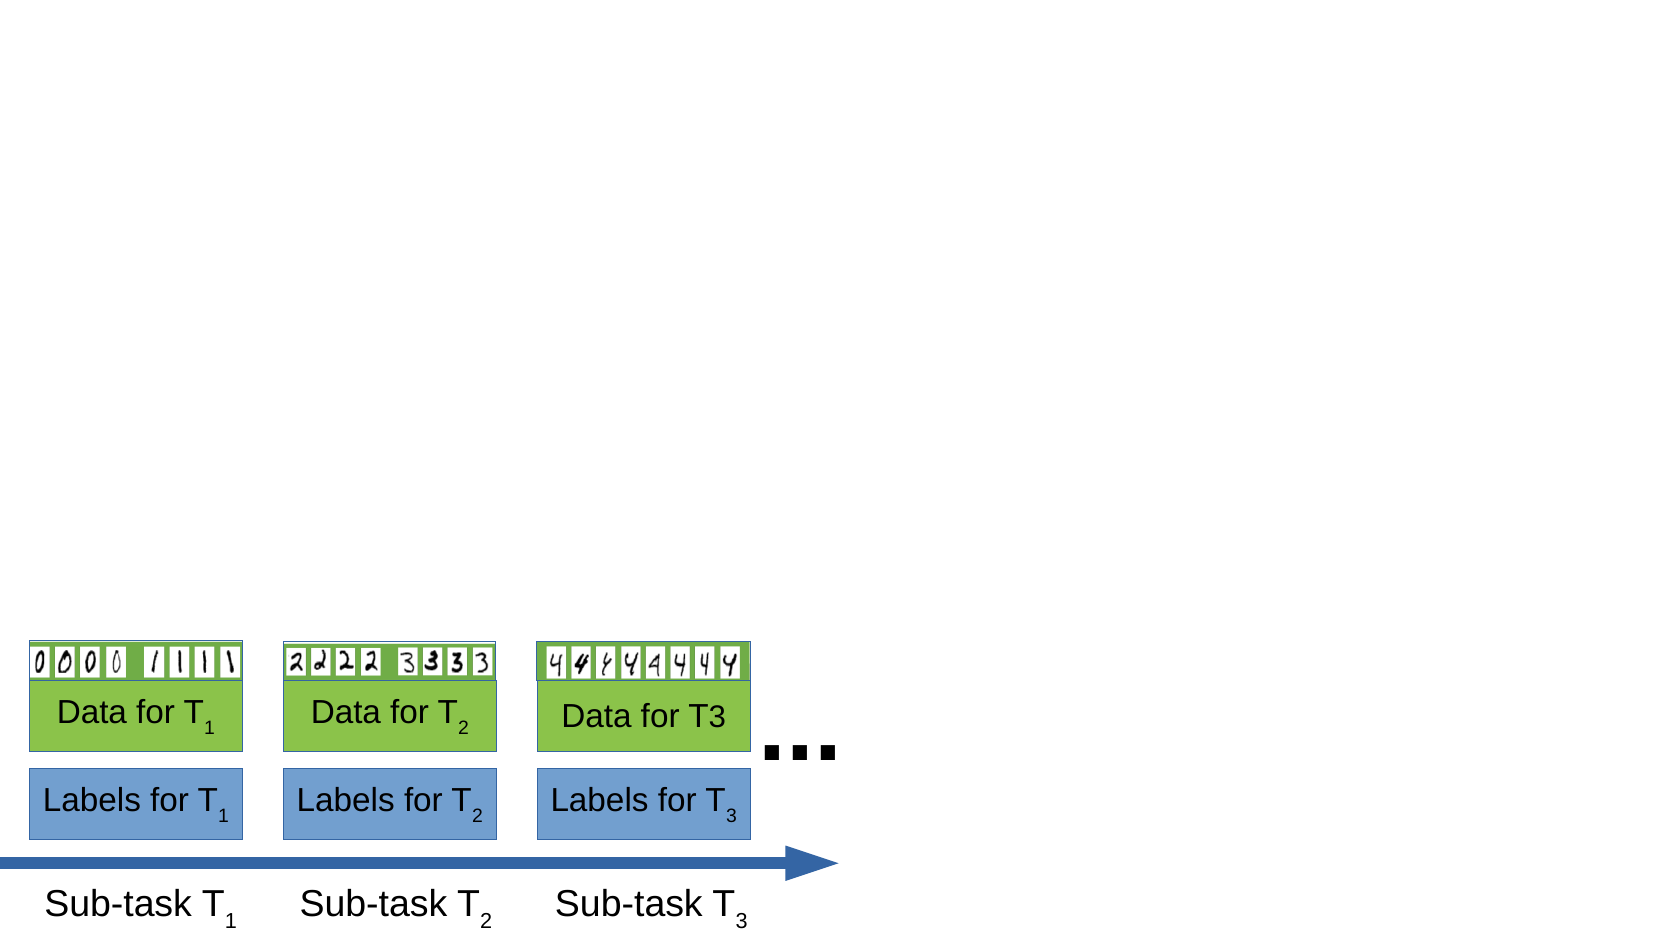

#
...
Data for T1
Data for T2
Data for T3
Labels for T1
Labels for T2
Labels for T3
Sub-task T1 Sub-task T2 Sub-task T3